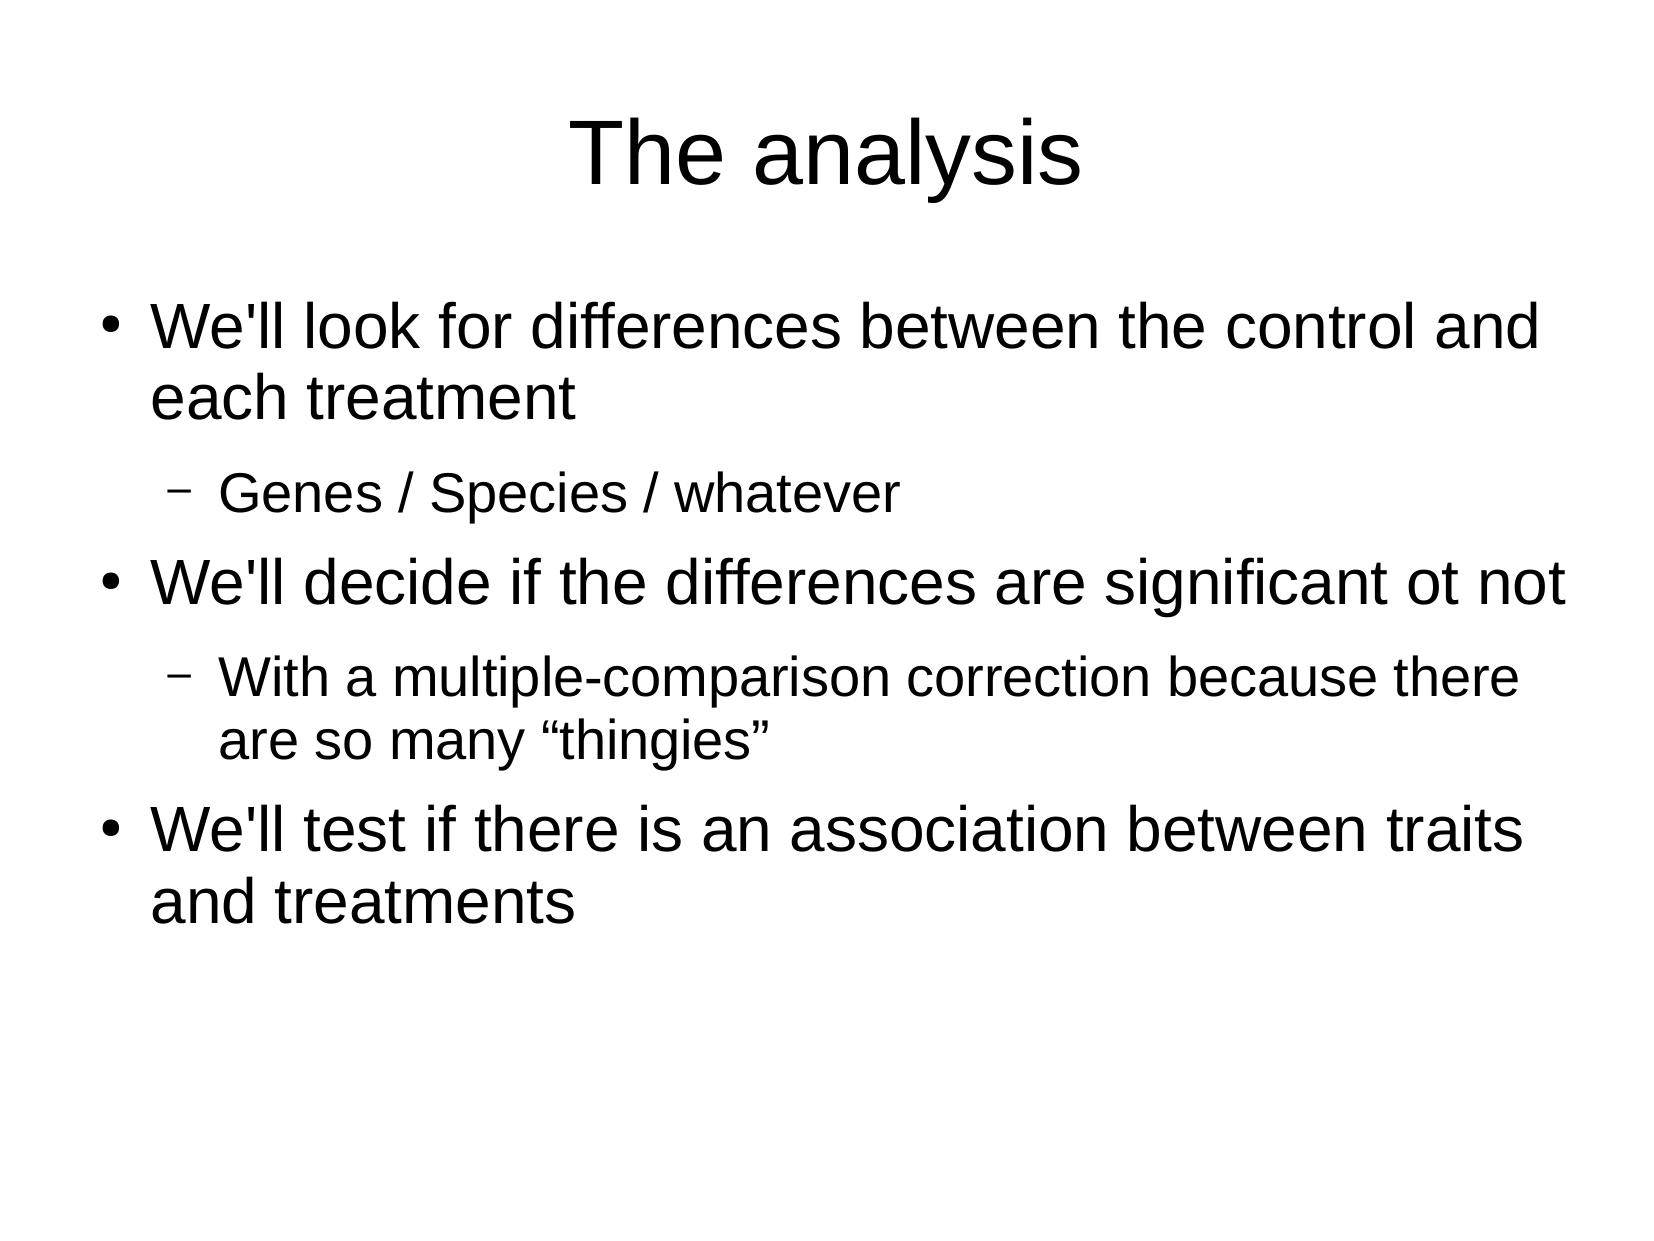

# The analysis
We'll look for differences between the control and each treatment
Genes / Species / whatever
We'll decide if the differences are significant ot not
With a multiple-comparison correction because there are so many “thingies”
We'll test if there is an association between traits and treatments